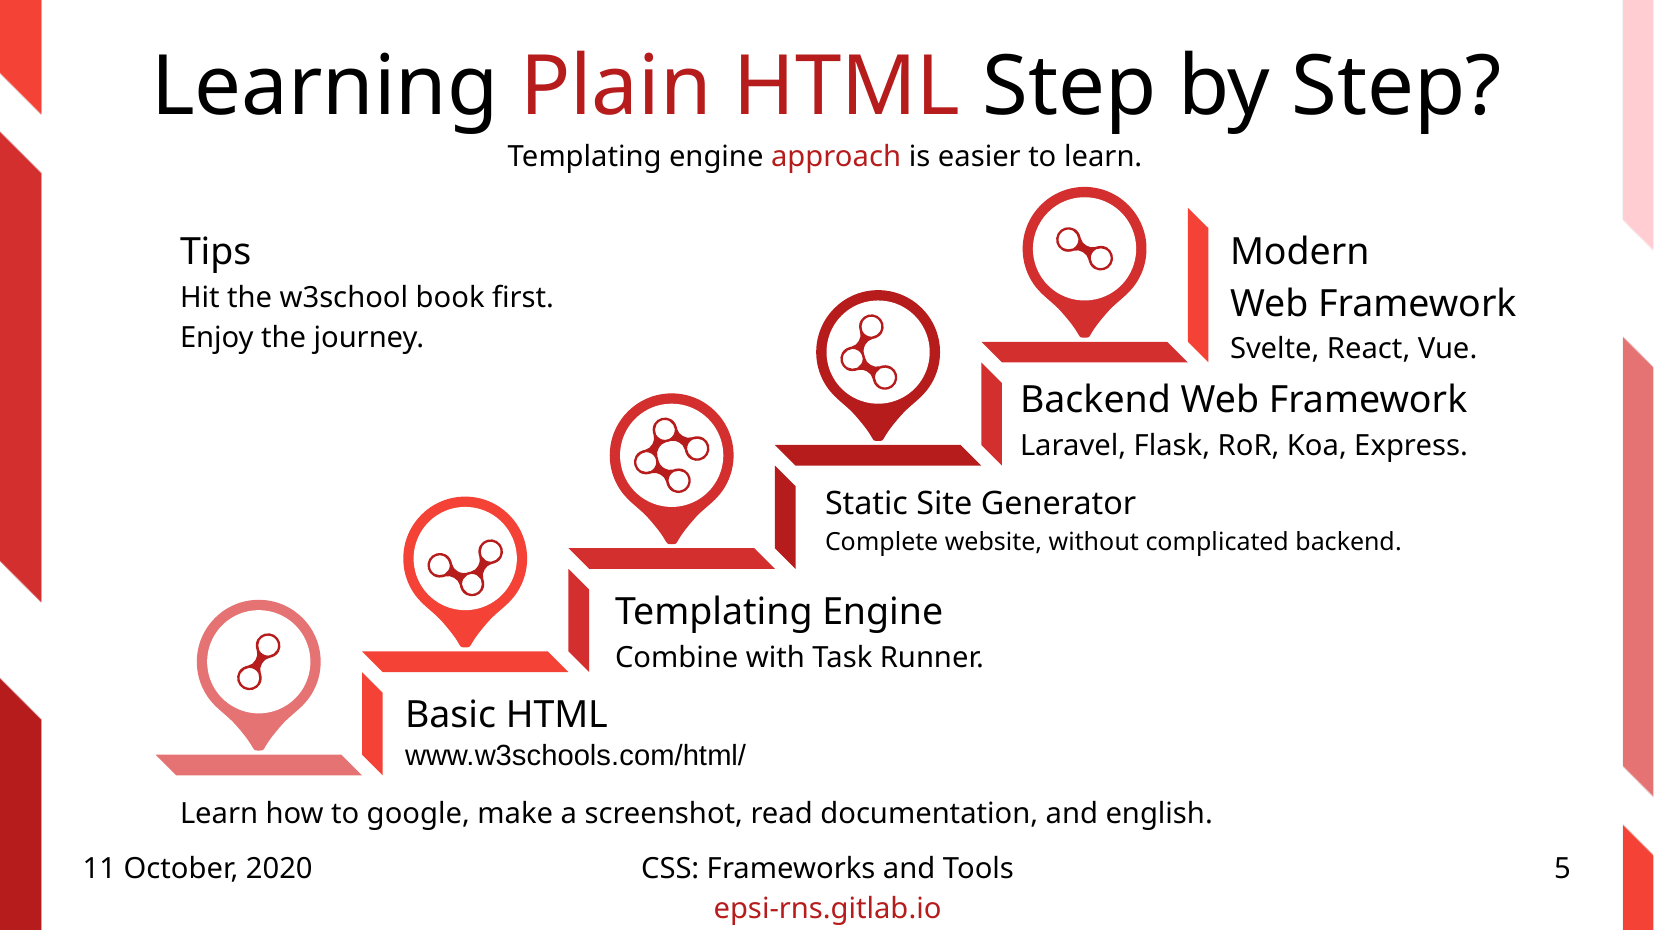

# Learning Plain HTML Step by Step?
Templating engine approach is easier to learn.
Tips
Hit the w3school book first.
Enjoy the journey.
Modern
Web Framework
Svelte, React, Vue.
Backend Web Framework
Laravel, Flask, RoR, Koa, Express.
Static Site Generator
Complete website, without complicated backend.
Templating Engine
Combine with Task Runner.
Basic HTML
www.w3schools.com/html/
Learn how to google, make a screenshot, read documentation, and english.
11 October, 2020
CSS: Frameworks and Tools
5